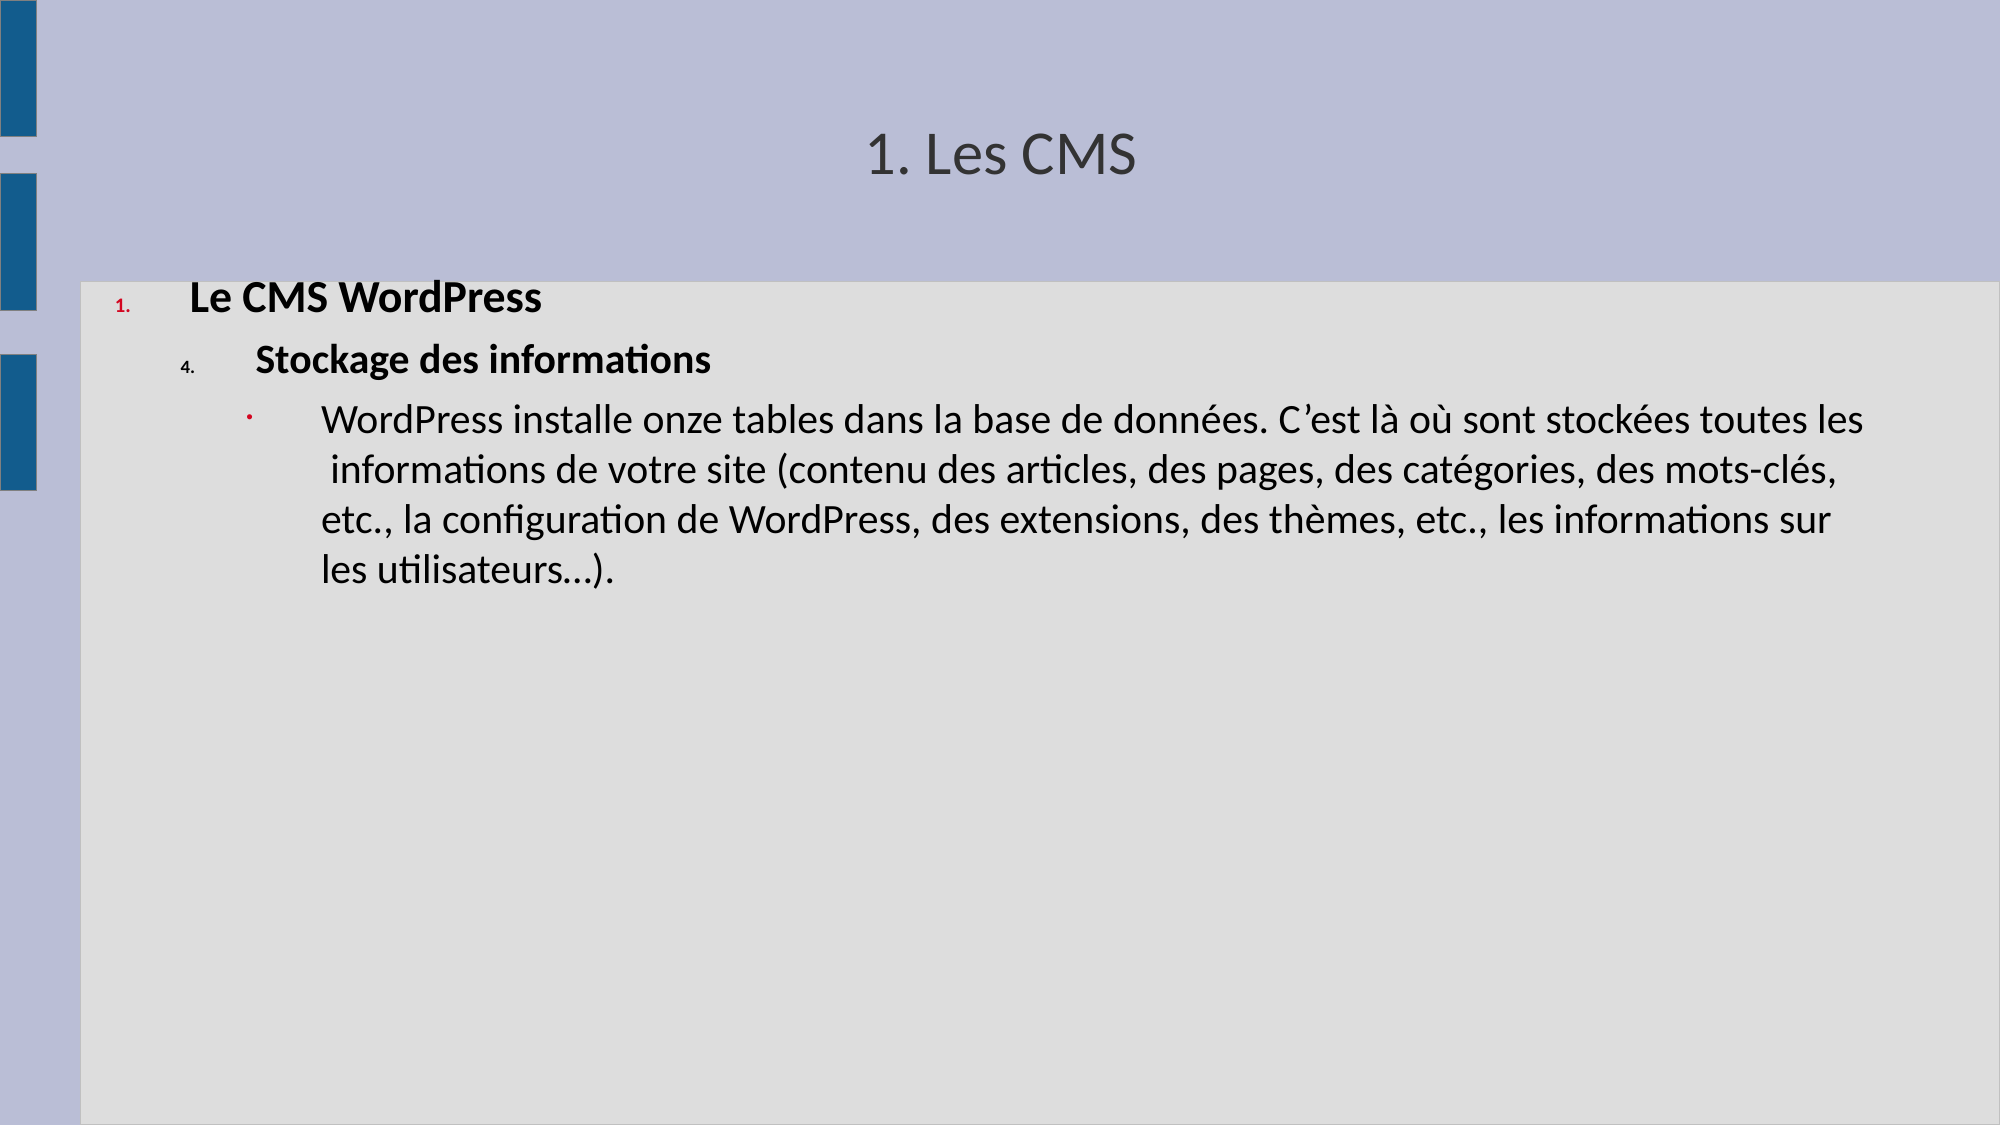

# 1. Les CMS
Le CMS WordPress
Stockage des informations
WordPress installe onze tables dans la base de données. C’est là où sont stockées toutes les informations de votre site (contenu des articles, des pages, des catégories, des mots-clés, etc., la configuration de WordPress, des extensions, des thèmes, etc., les informations sur les utilisateurs…).